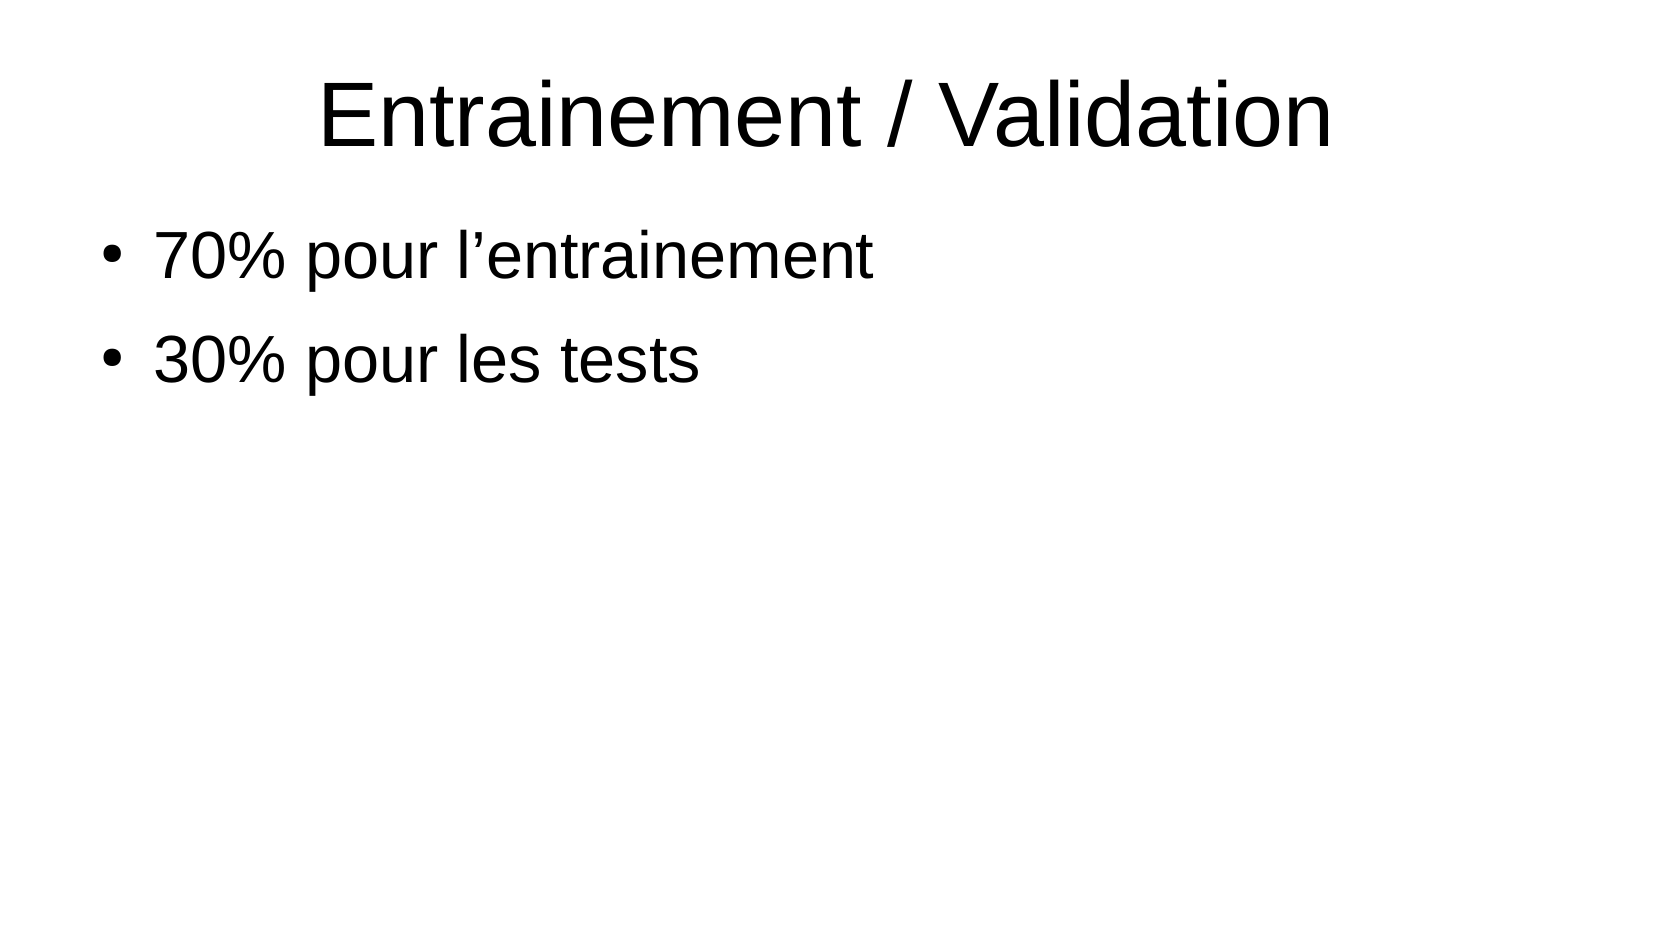

# Entrainement / Validation
70% pour l’entrainement
30% pour les tests